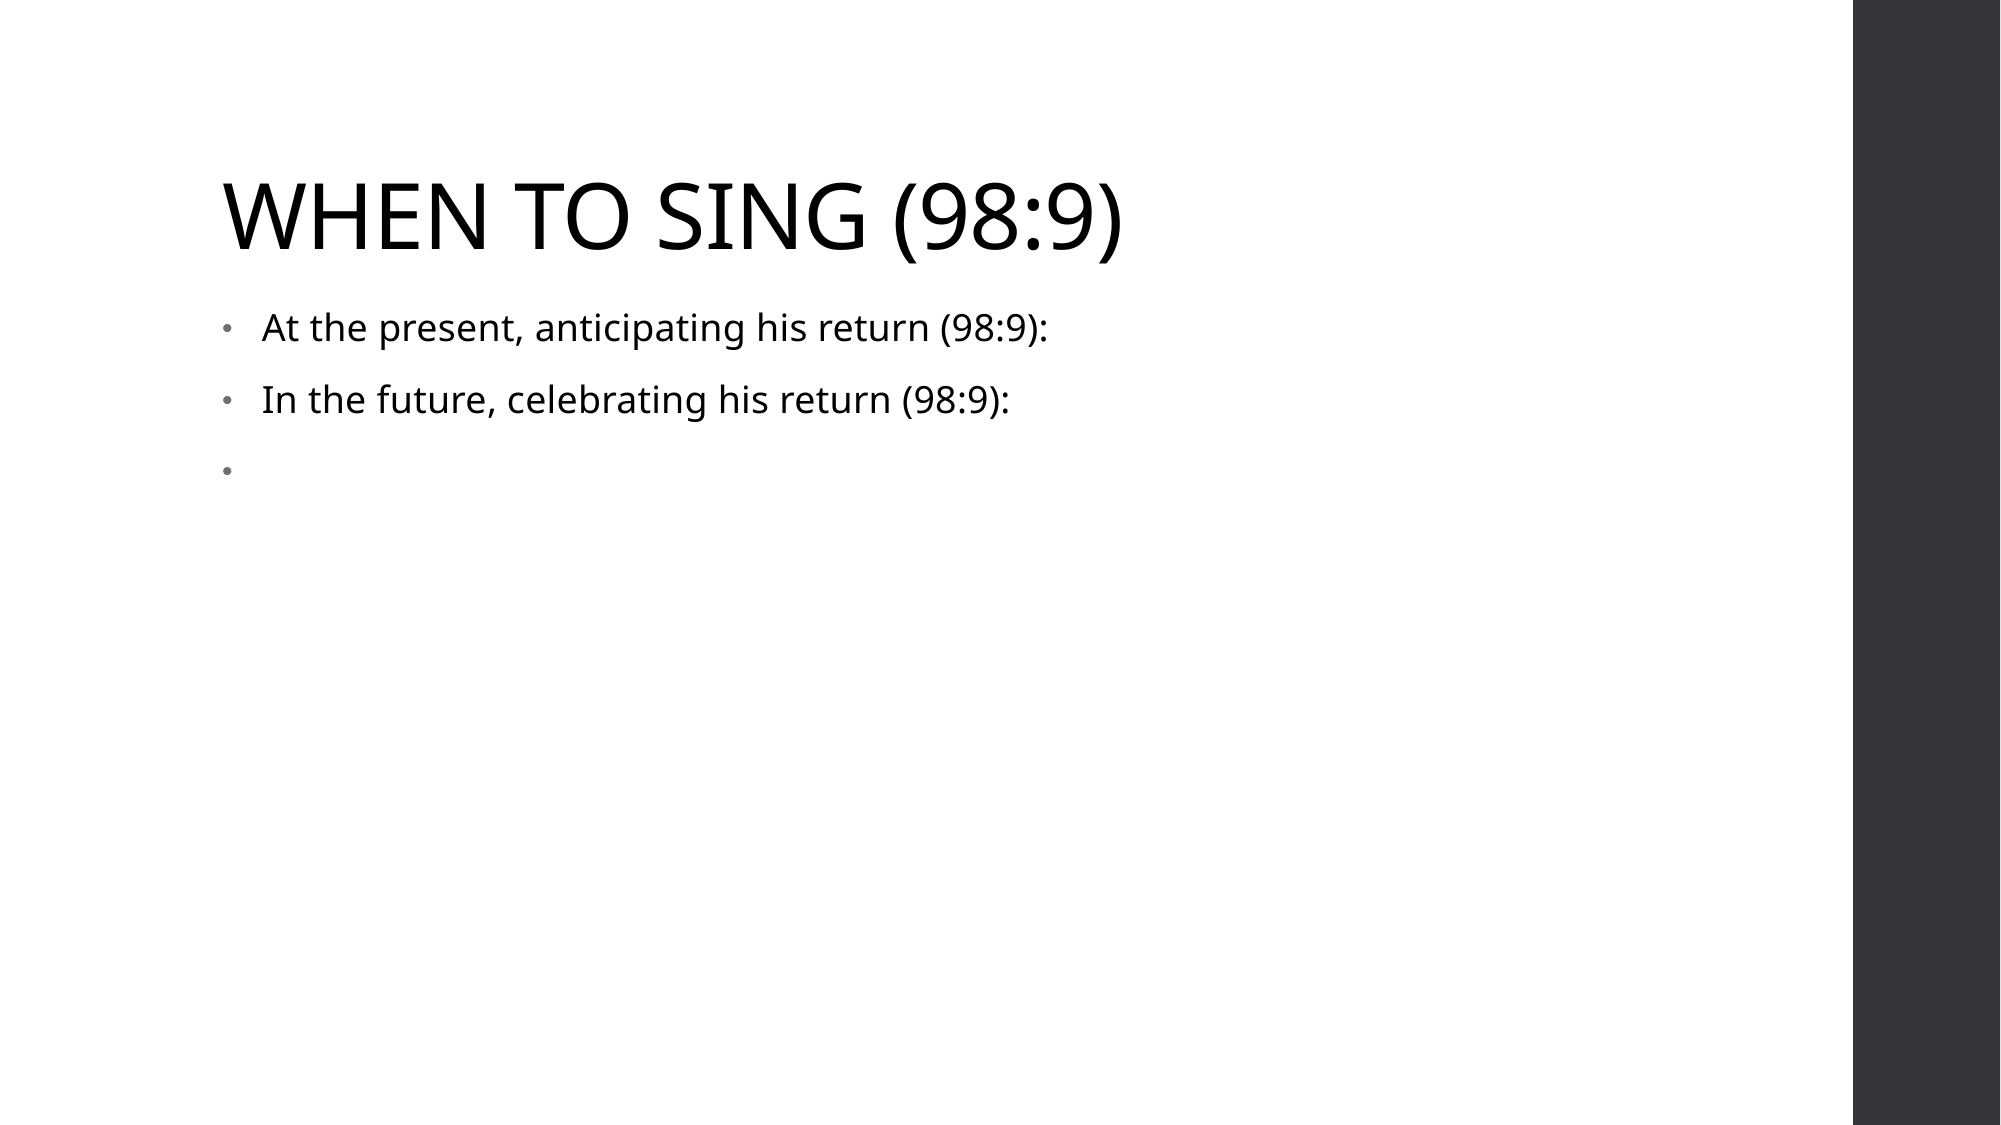

# WHEN TO SING (98:9)
 At the present, anticipating his return (98:9):
 In the future, celebrating his return (98:9):